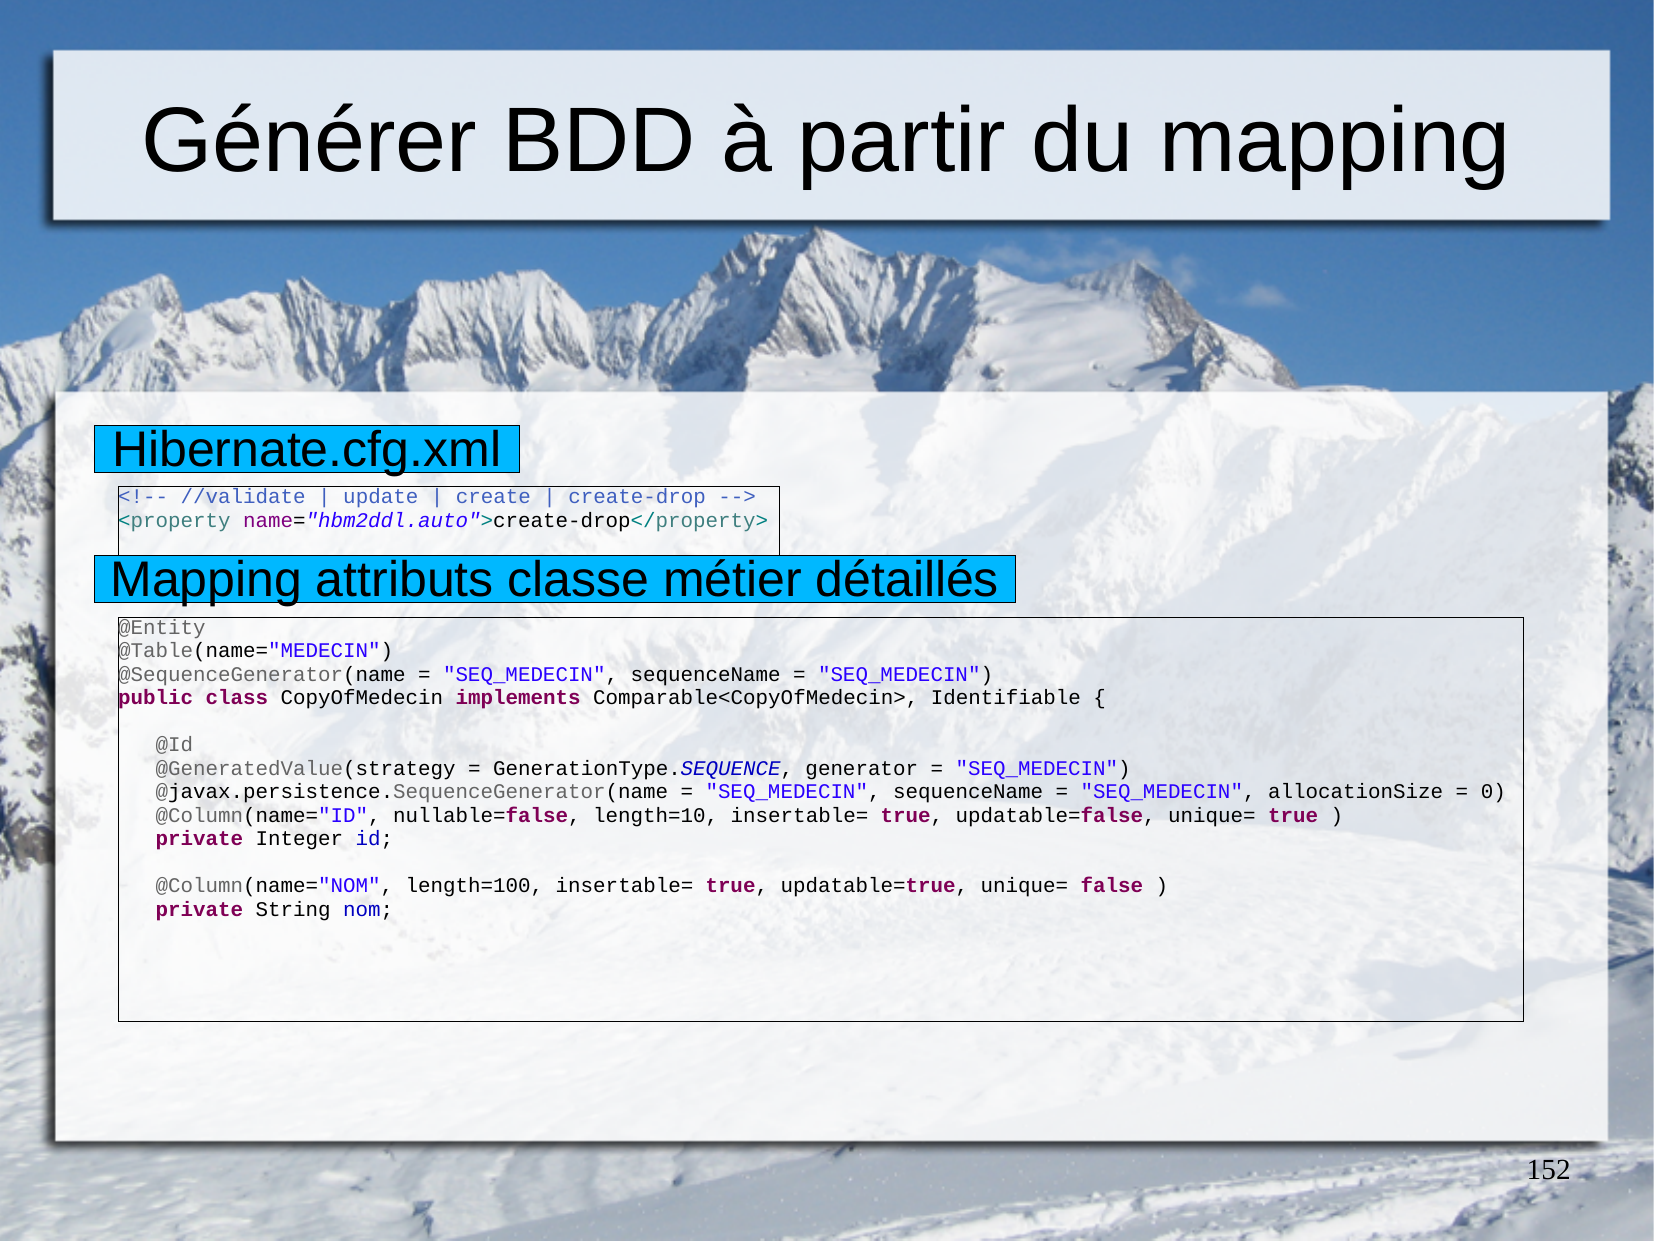

# Générer BDD à partir du mapping
Hibernate.cfg.xml
<!-- //validate | update | create | create-drop -->
<property name="hbm2ddl.auto">create-drop</property>
Mapping attributs classe métier détaillés
@Entity
@Table(name="MEDECIN")
@SequenceGenerator(name = "SEQ_MEDECIN", sequenceName = "SEQ_MEDECIN")
public class CopyOfMedecin implements Comparable<CopyOfMedecin>, Identifiable {
 @Id
 @GeneratedValue(strategy = GenerationType.SEQUENCE, generator = "SEQ_MEDECIN")
 @javax.persistence.SequenceGenerator(name = "SEQ_MEDECIN", sequenceName = "SEQ_MEDECIN", allocationSize = 0)
 @Column(name="ID", nullable=false, length=10, insertable= true, updatable=false, unique= true )
 private Integer id;
 @Column(name="NOM", length=100, insertable= true, updatable=true, unique= false )
 private String nom;
152